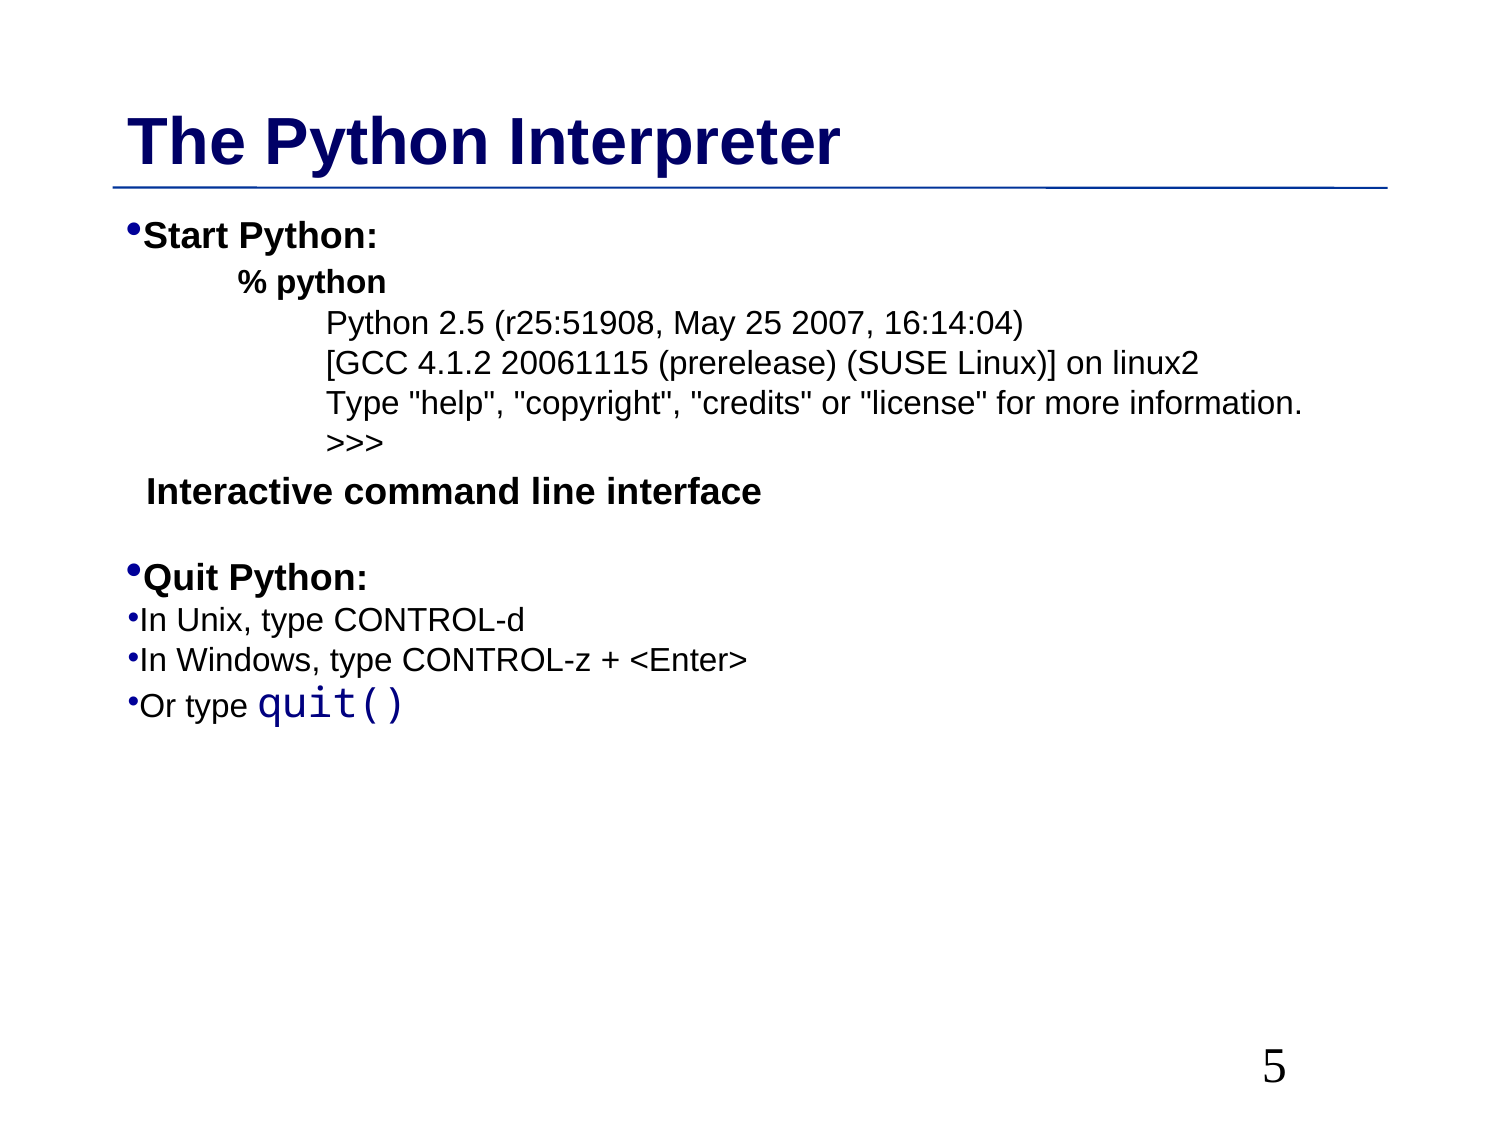

# The Python Interpreter
Start Python:
	% python
Python 2.5 (r25:51908, May 25 2007, 16:14:04)
[GCC 4.1.2 20061115 (prerelease) (SUSE Linux)] on linux2
Type "help", "copyright", "credits" or "license" for more information.
>>>
 Interactive command line interface
Quit Python:
In Unix, type CONTROL-d
In Windows, type CONTROL-z + <Enter>
Or type quit()